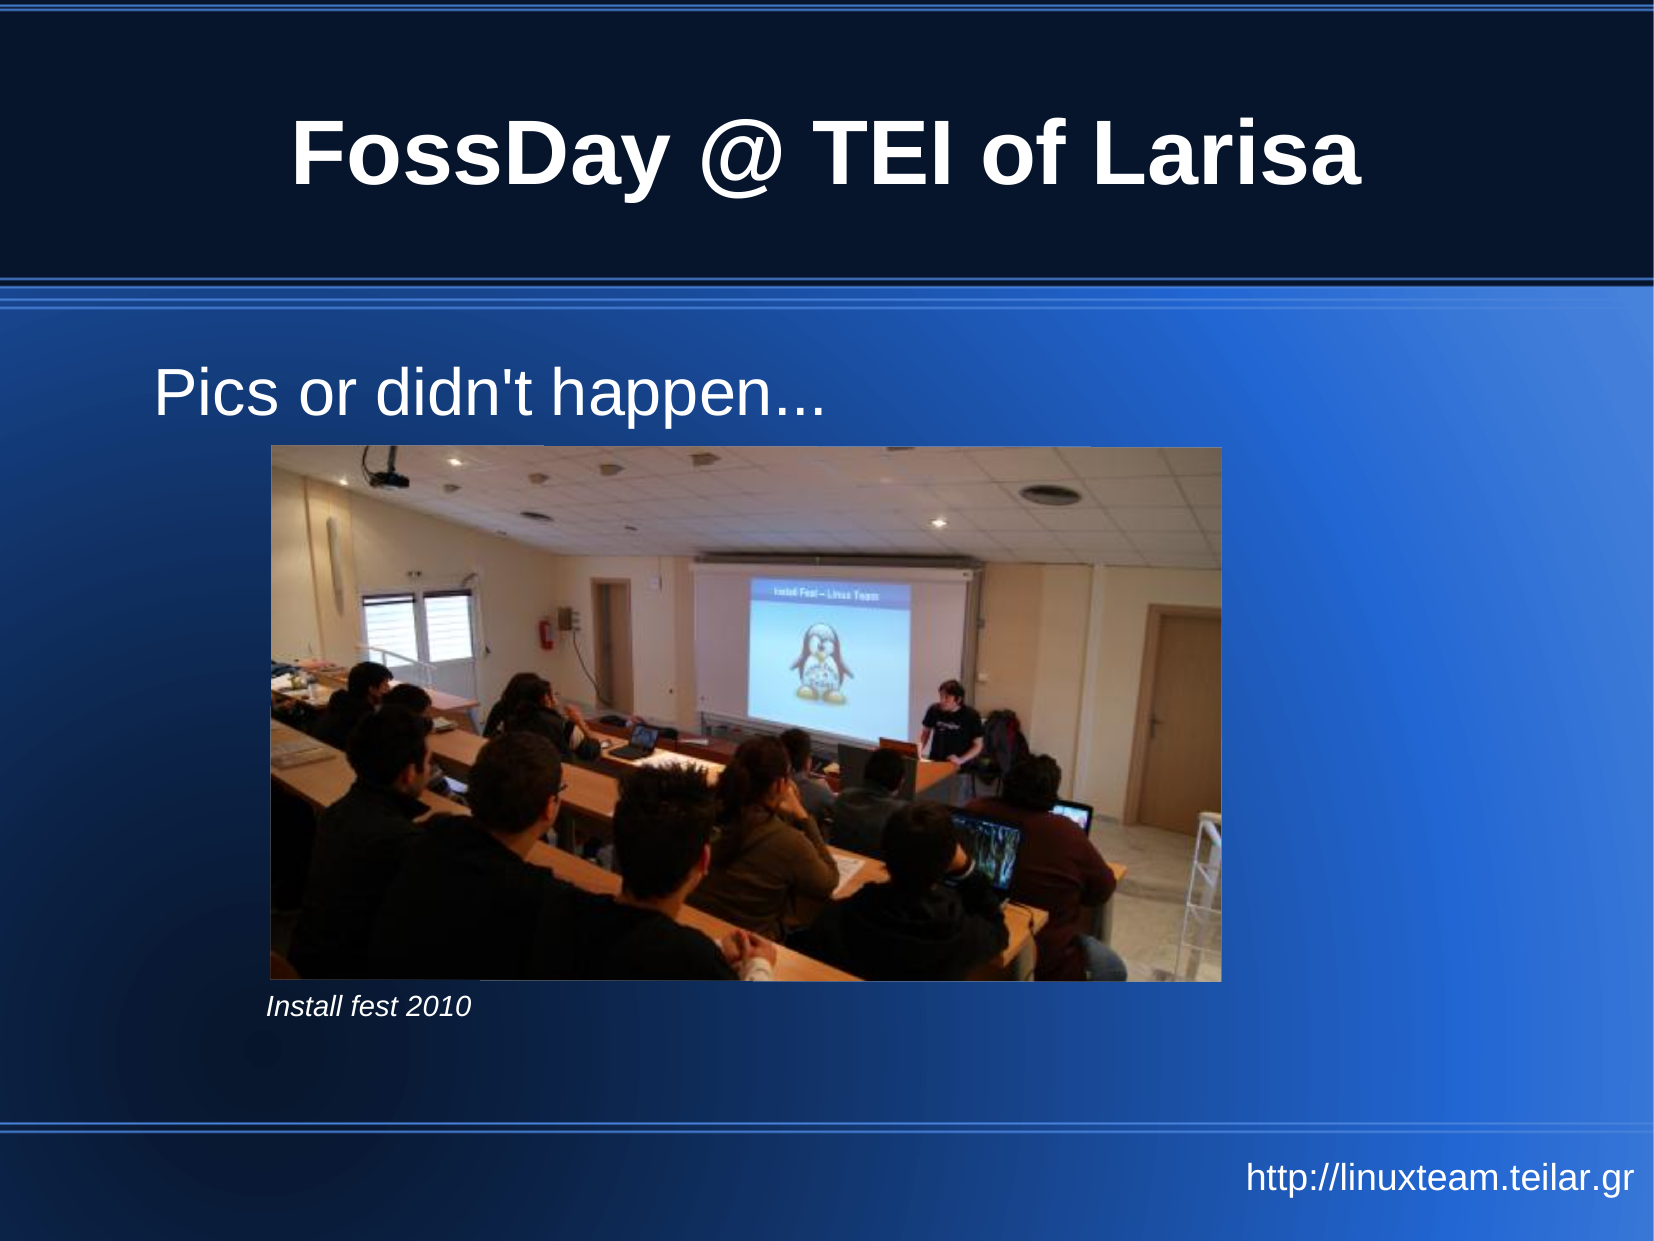

# FossDay @ TEI of Larisa
Pics or didn't happen...
Install fest 2010
http://linuxteam.teilar.gr